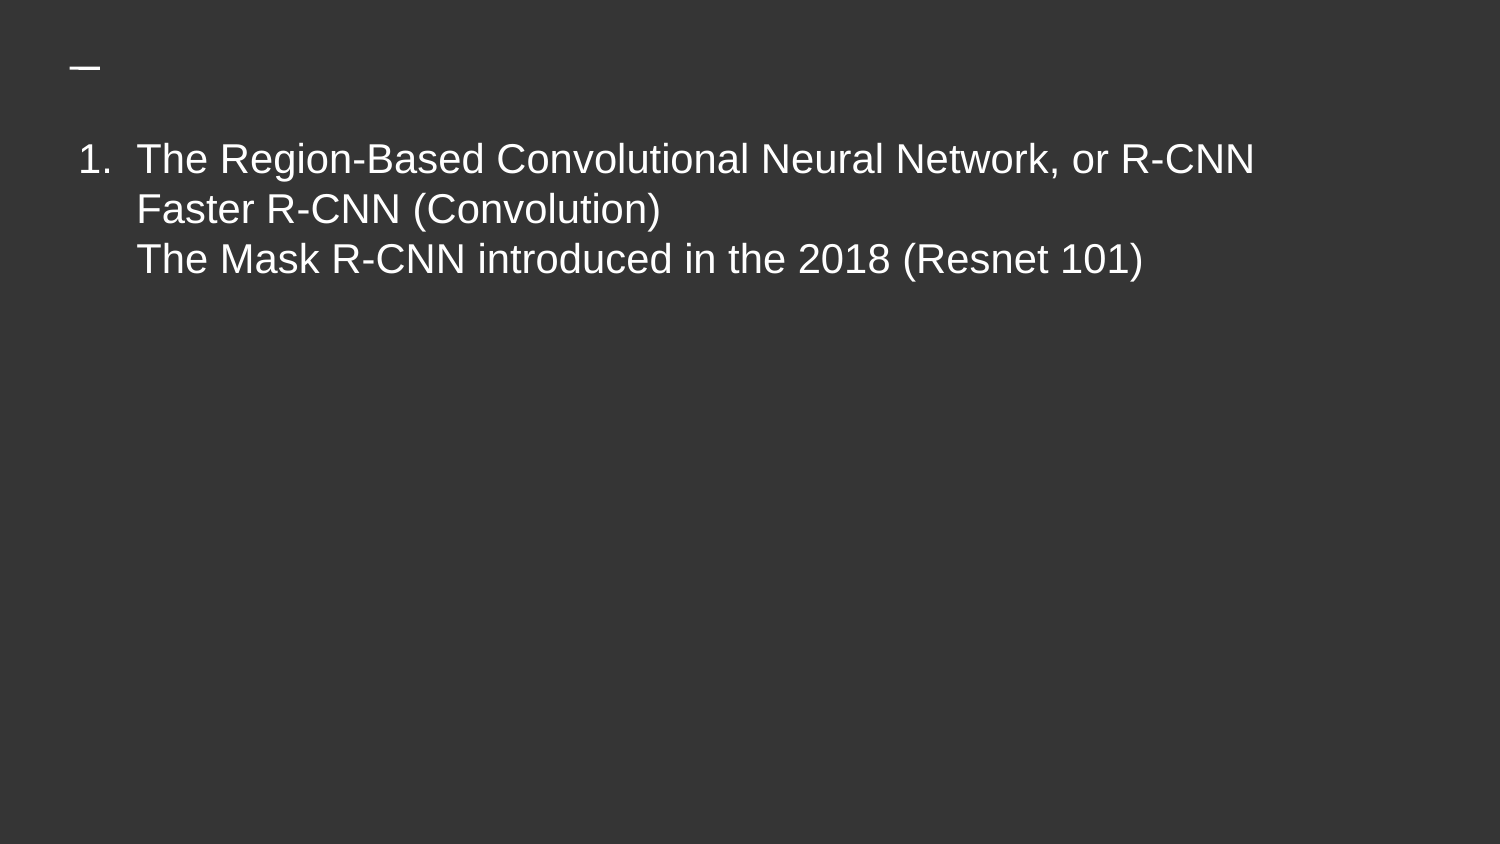

# The Region-Based Convolutional Neural Network, or R-CNN Faster R-CNN (Convolution) The Mask R-CNN introduced in the 2018 (Resnet 101)